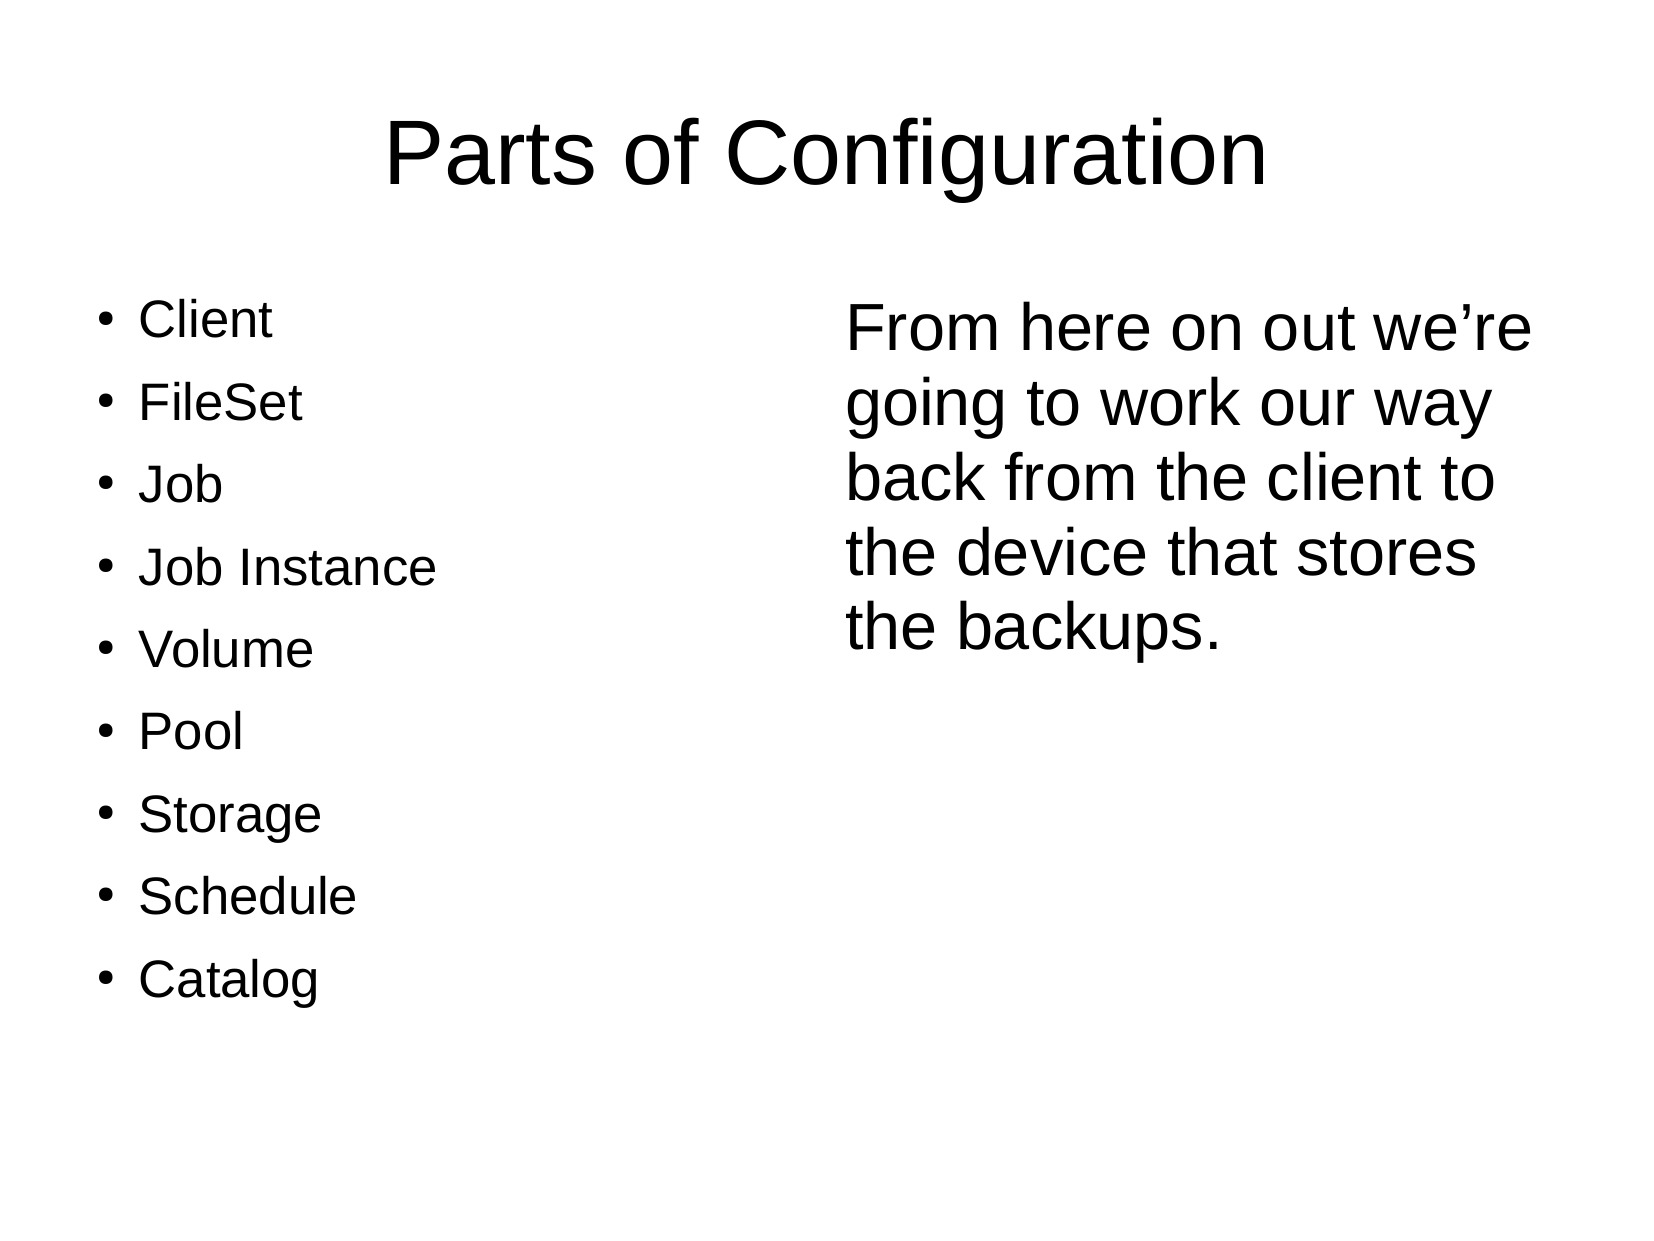

# Parts of Configuration
Client
FileSet
Job
Job Instance
Volume
Pool
Storage
Schedule
Catalog
From here on out we’re going to work our way back from the client to the device that stores the backups.